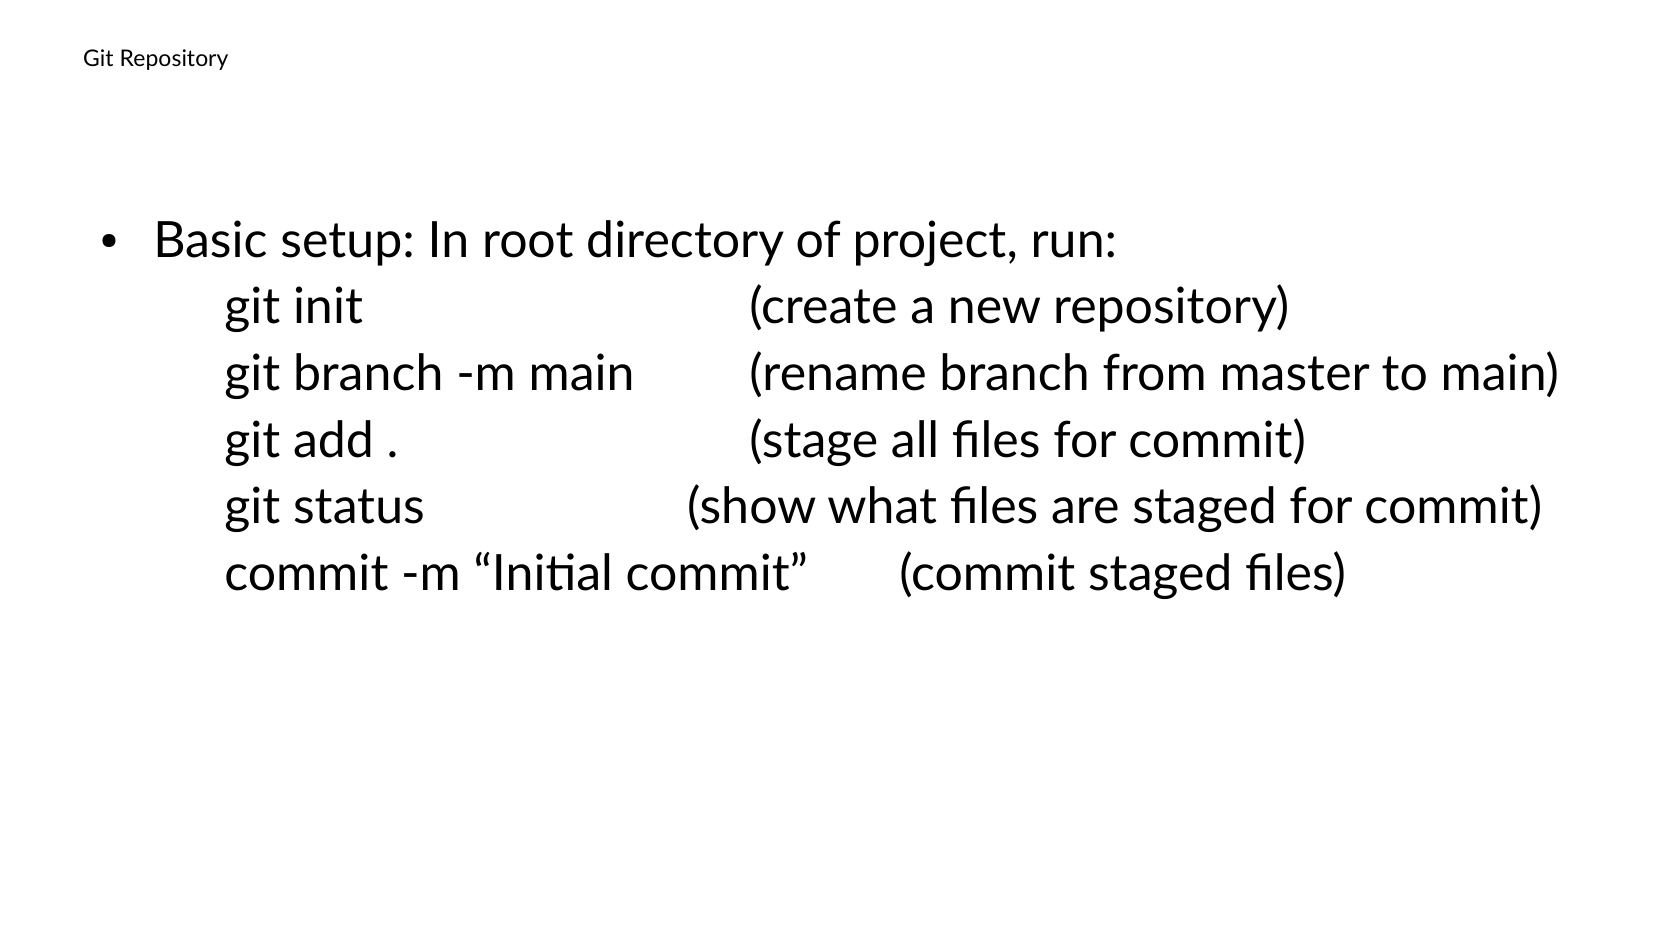

# Git Repository
Basic setup: In root directory of project, run:
git init						(create a new repository)
git branch -m main 		(rename branch from master to main)
git add .					(stage all files for commit)
git status				 (show what files are staged for commit)
commit -m “Initial commit”		(commit staged files)